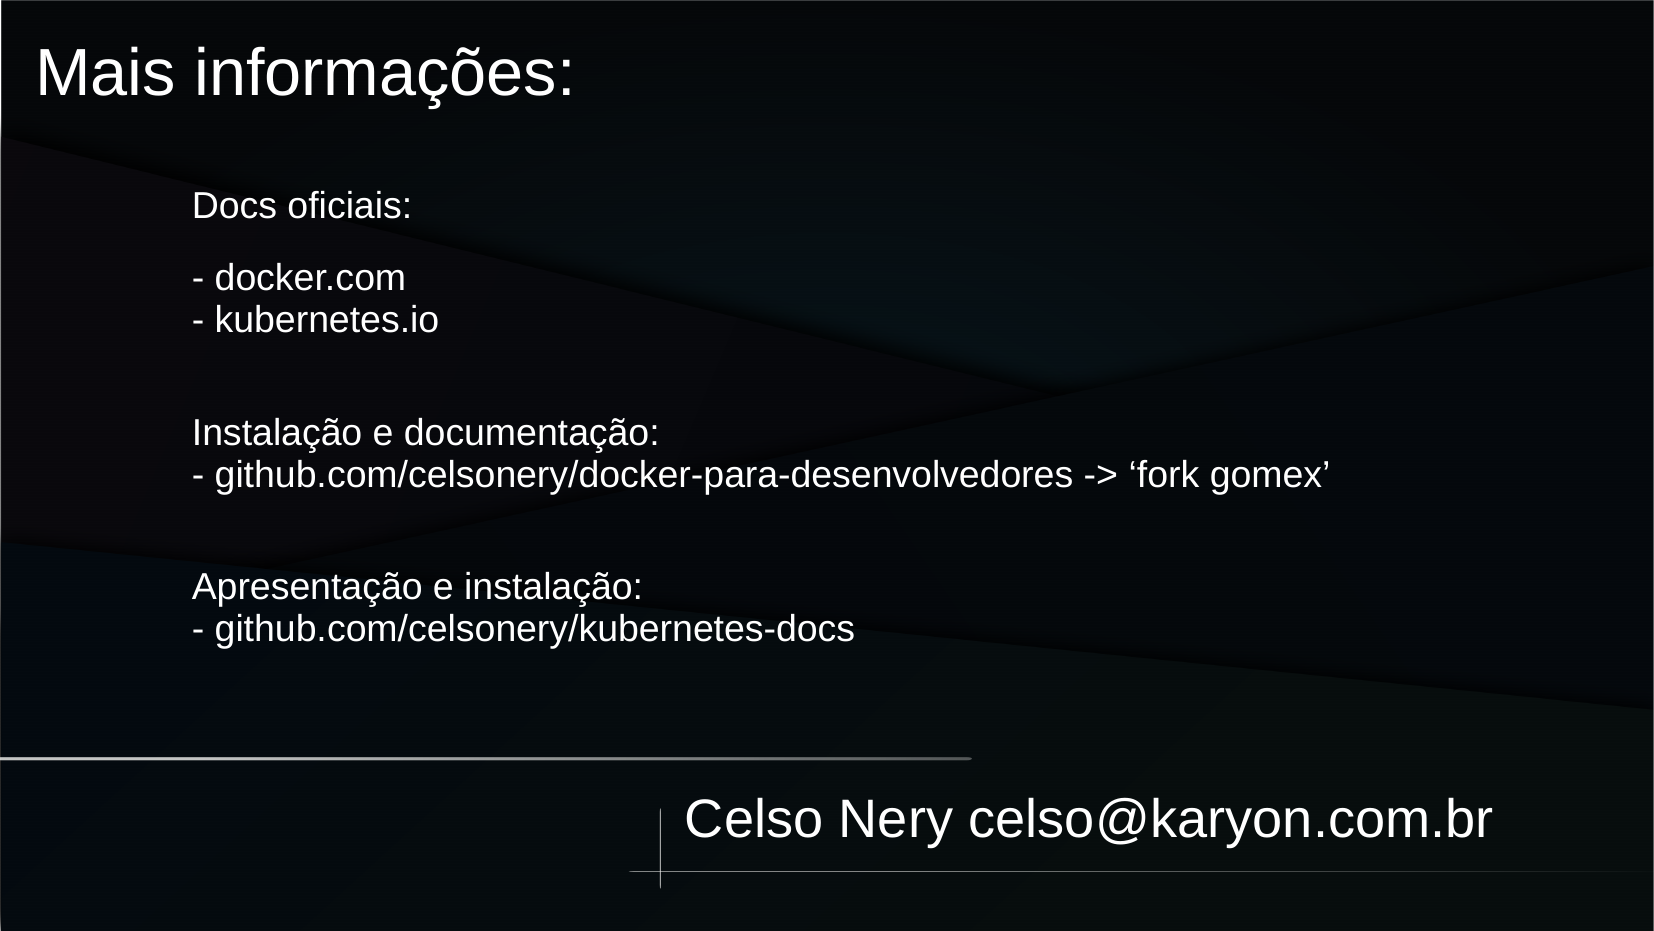

Mais informações:
Docs oficiais:
- docker.com
- kubernetes.io
Instalação e documentação:
- github.com/celsonery/docker-para-desenvolvedores -> ‘fork gomex’
Apresentação e instalação:
- github.com/celsonery/kubernetes-docs
# Celso Nery celso@karyon.com.br